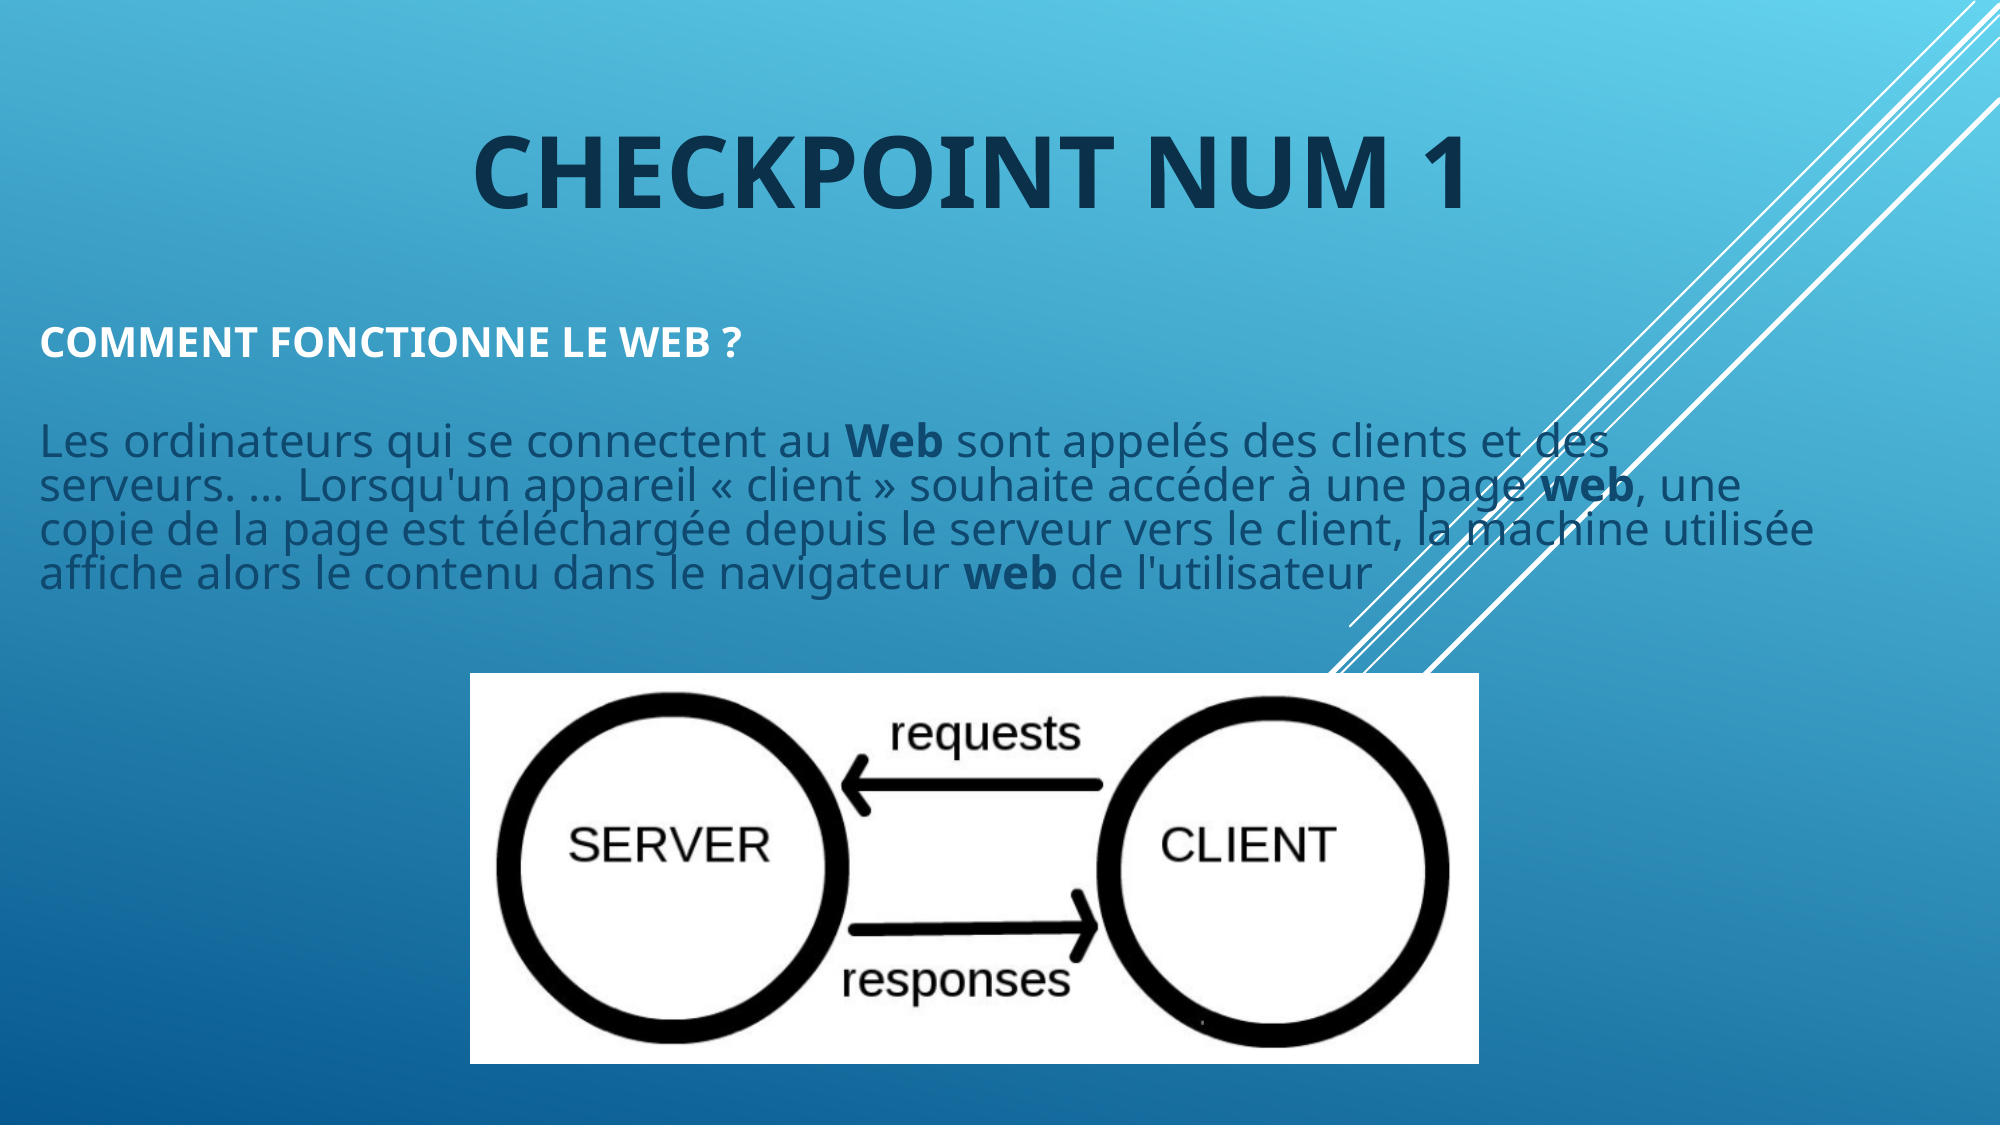

# Checkpoint num 1
COMMENT FONCTIONNE LE WEB ?
Les ordinateurs qui se connectent au Web sont appelés des clients et des serveurs. ... Lorsqu'un appareil « client » souhaite accéder à une page web, une copie de la page est téléchargée depuis le serveur vers le client, la machine utilisée affiche alors le contenu dans le navigateur web de l'utilisateur